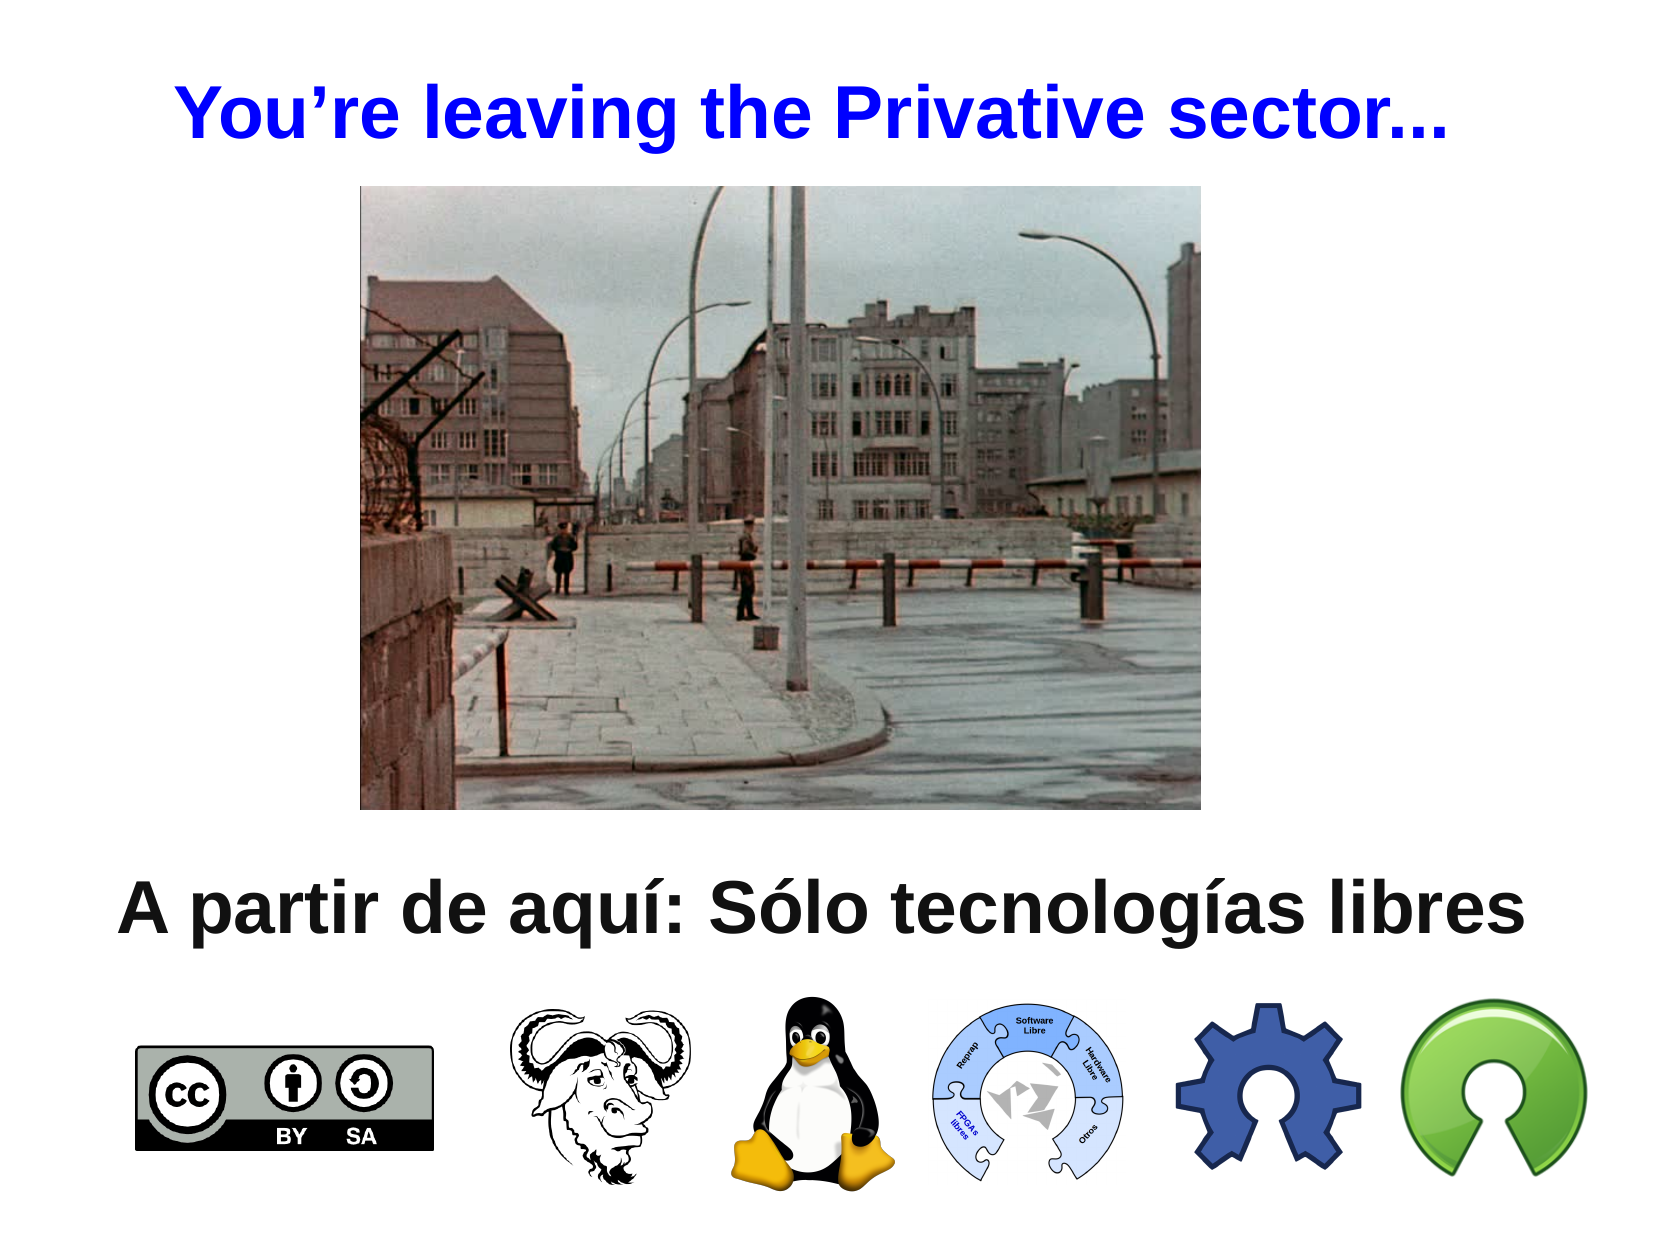

You’re leaving the Privative sector...
A partir de aquí: Sólo tecnologías libres